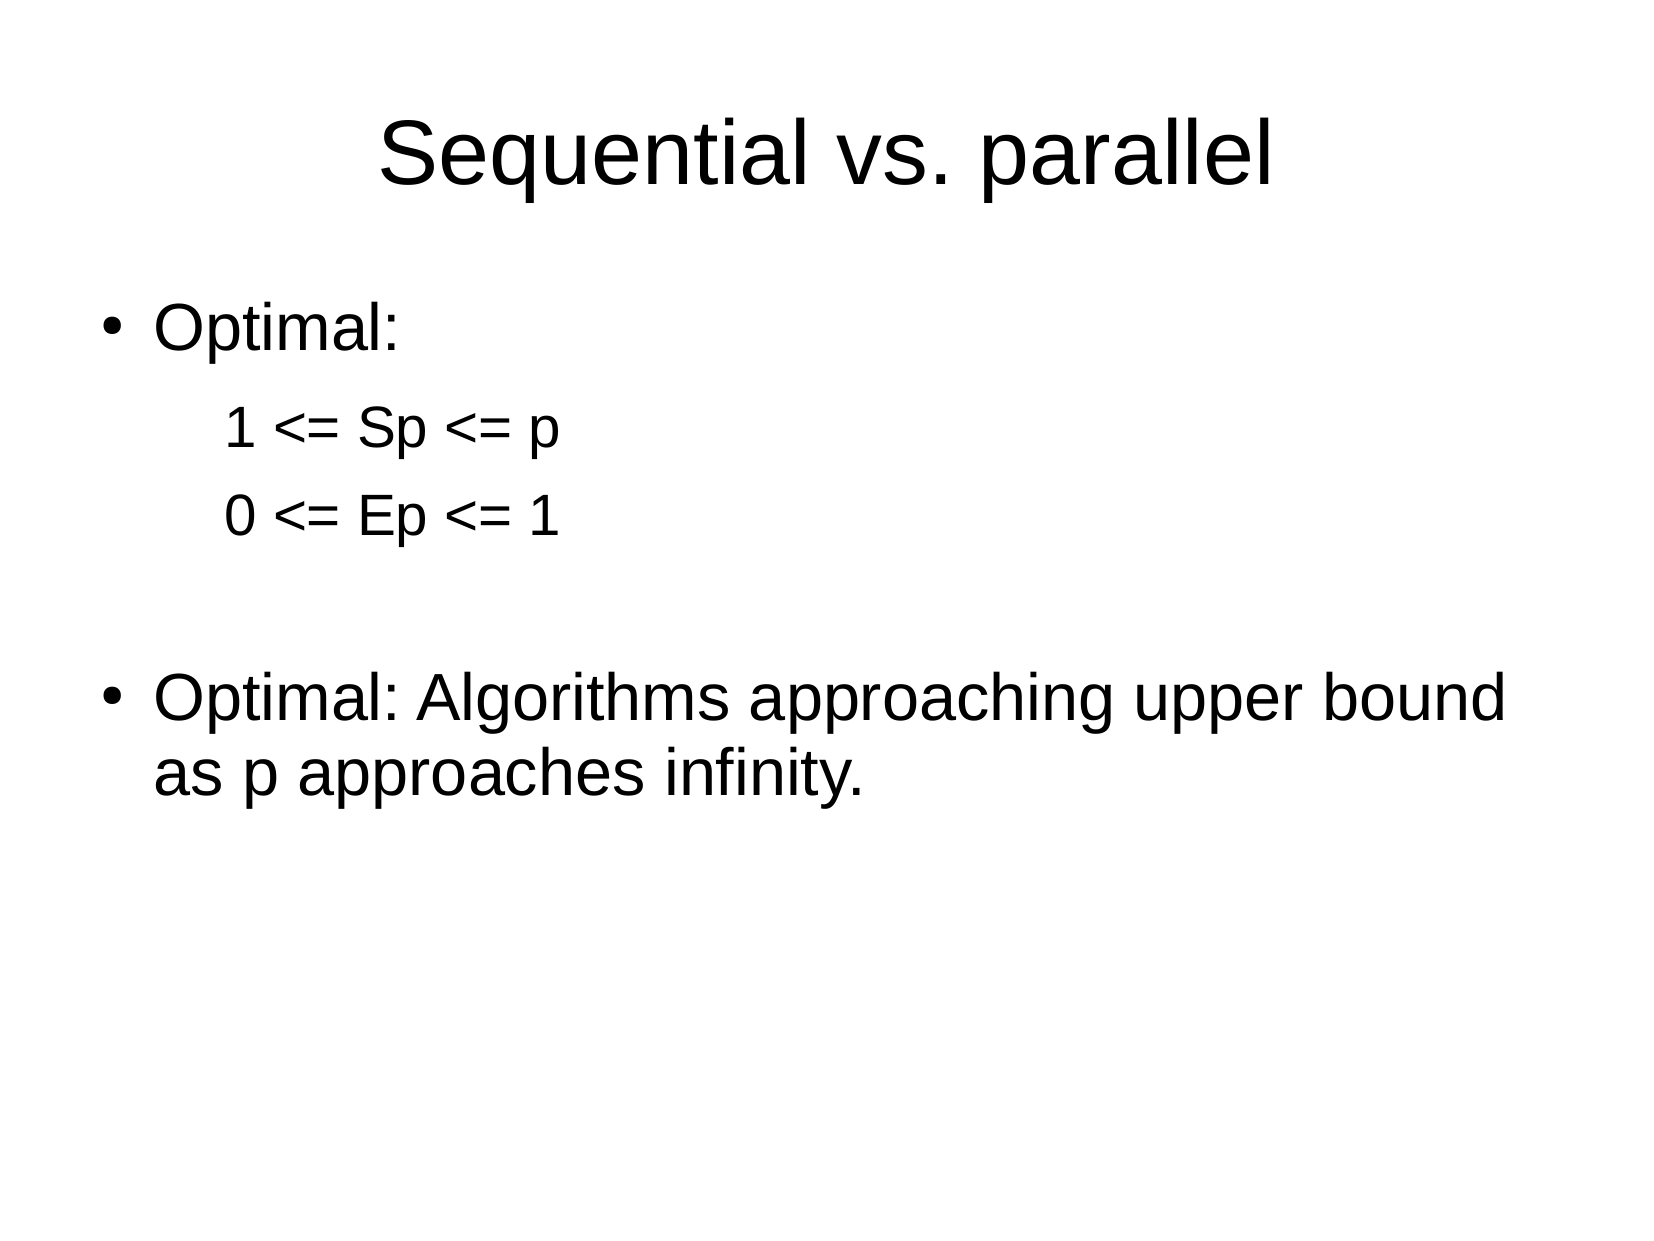

# Sequential vs. parallel
Optimal:
1 <= Sp <= p
0 <= Ep <= 1
Optimal: Algorithms approaching upper bound as p approaches infinity.